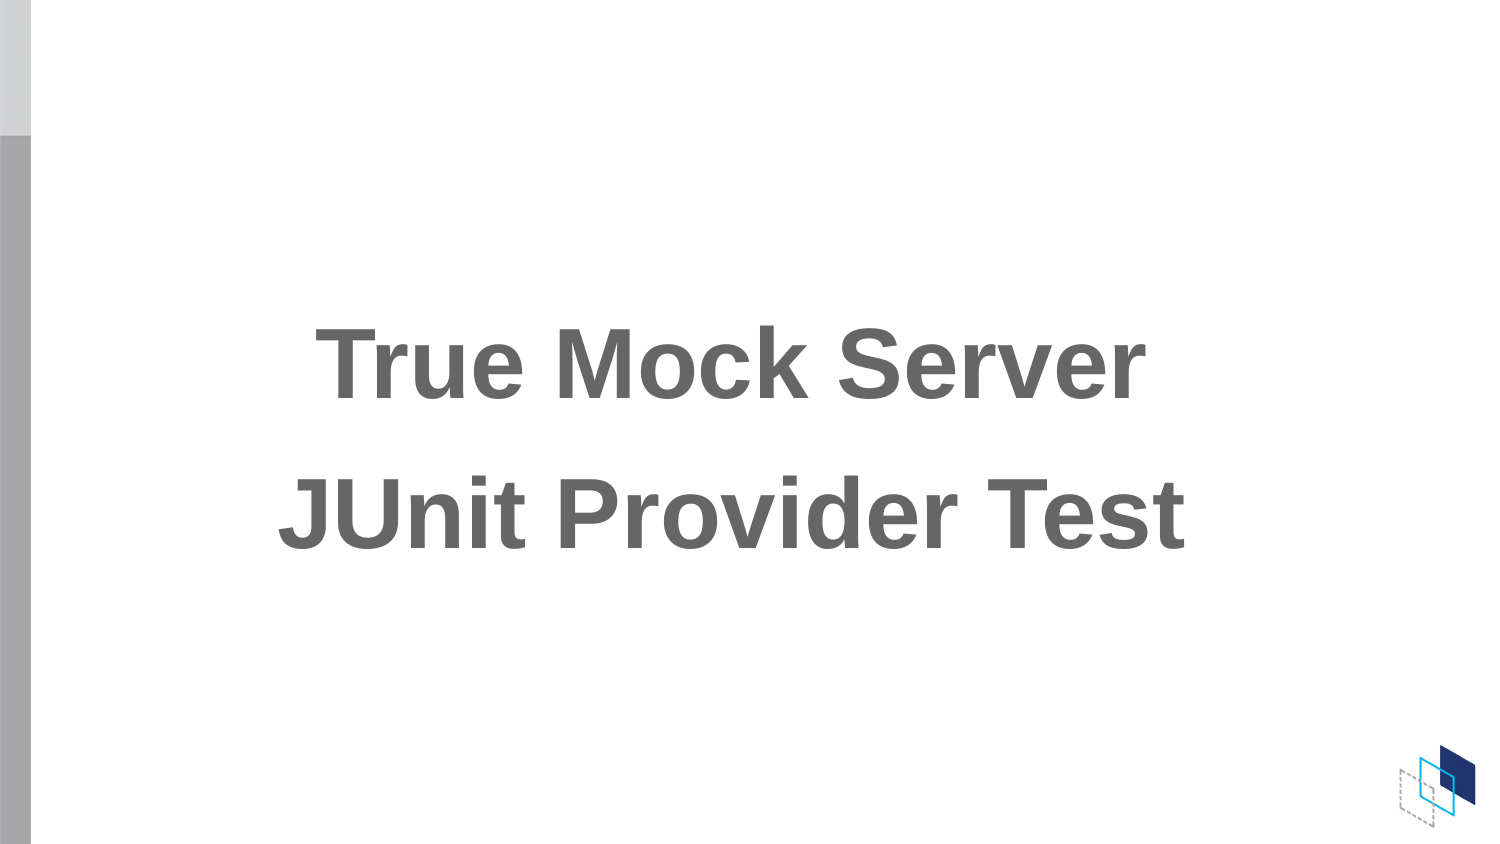

# True Mock Server
JUnit Provider Test